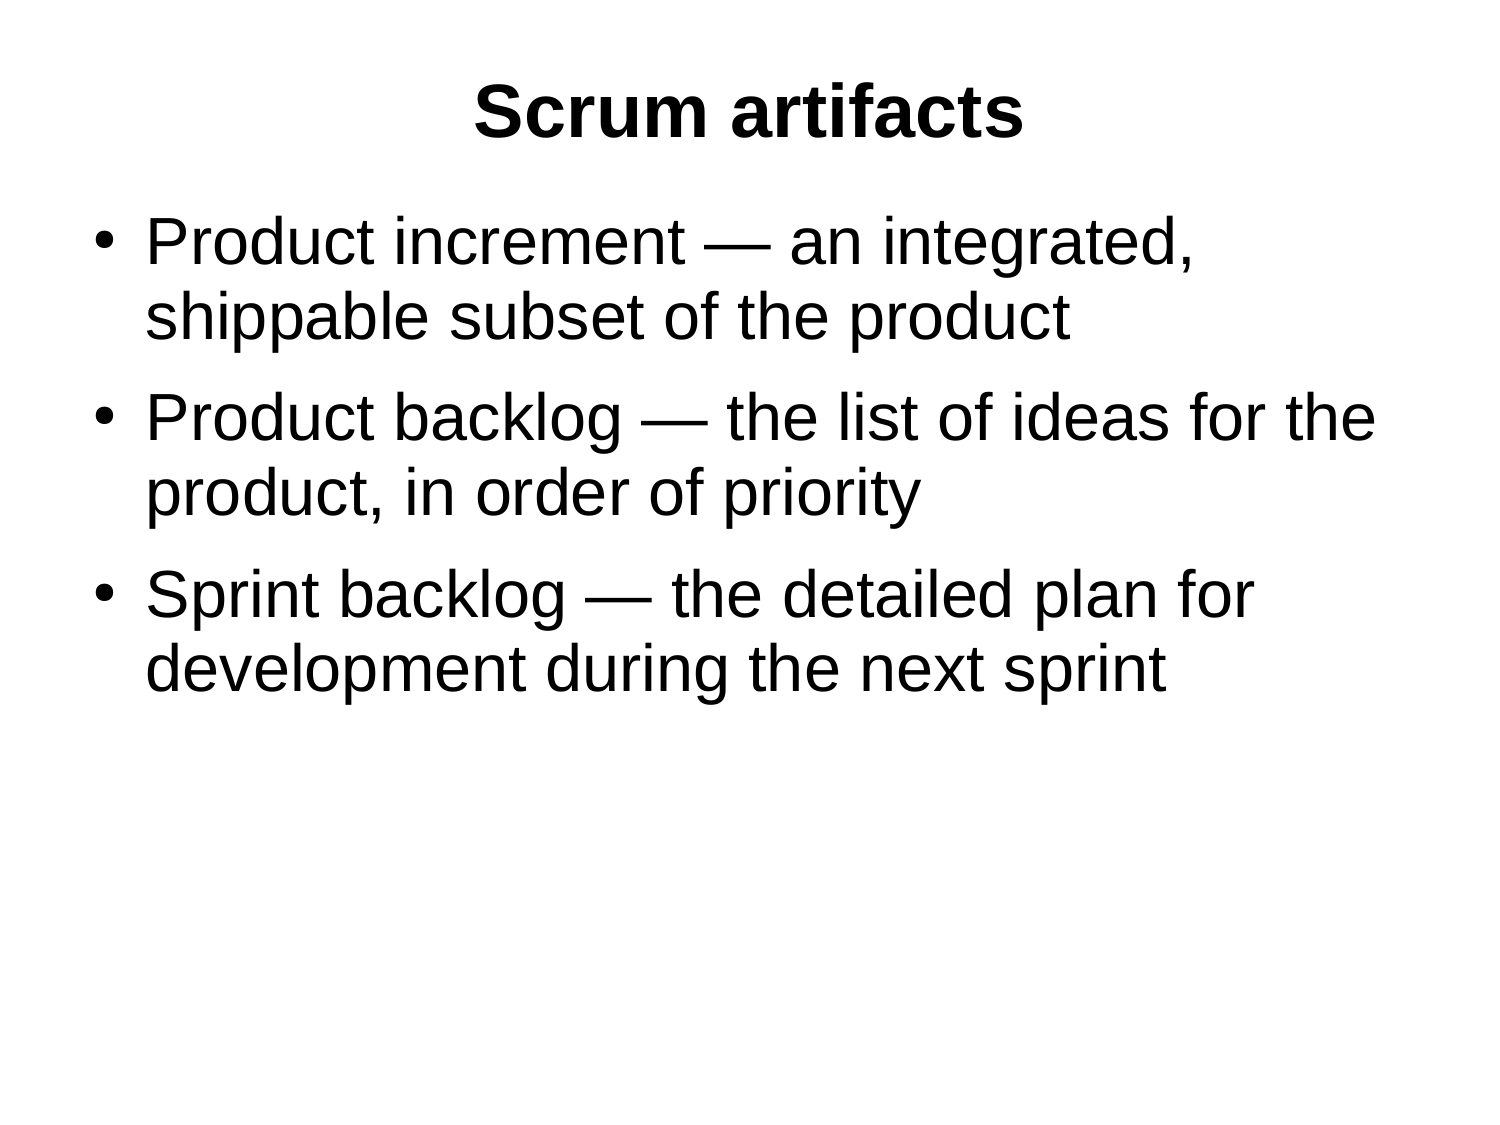

# Scrum artifacts
Product increment — an integrated, shippable subset of the product
Product backlog — the list of ideas for the product, in order of priority
Sprint backlog — the detailed plan for development during the next sprint